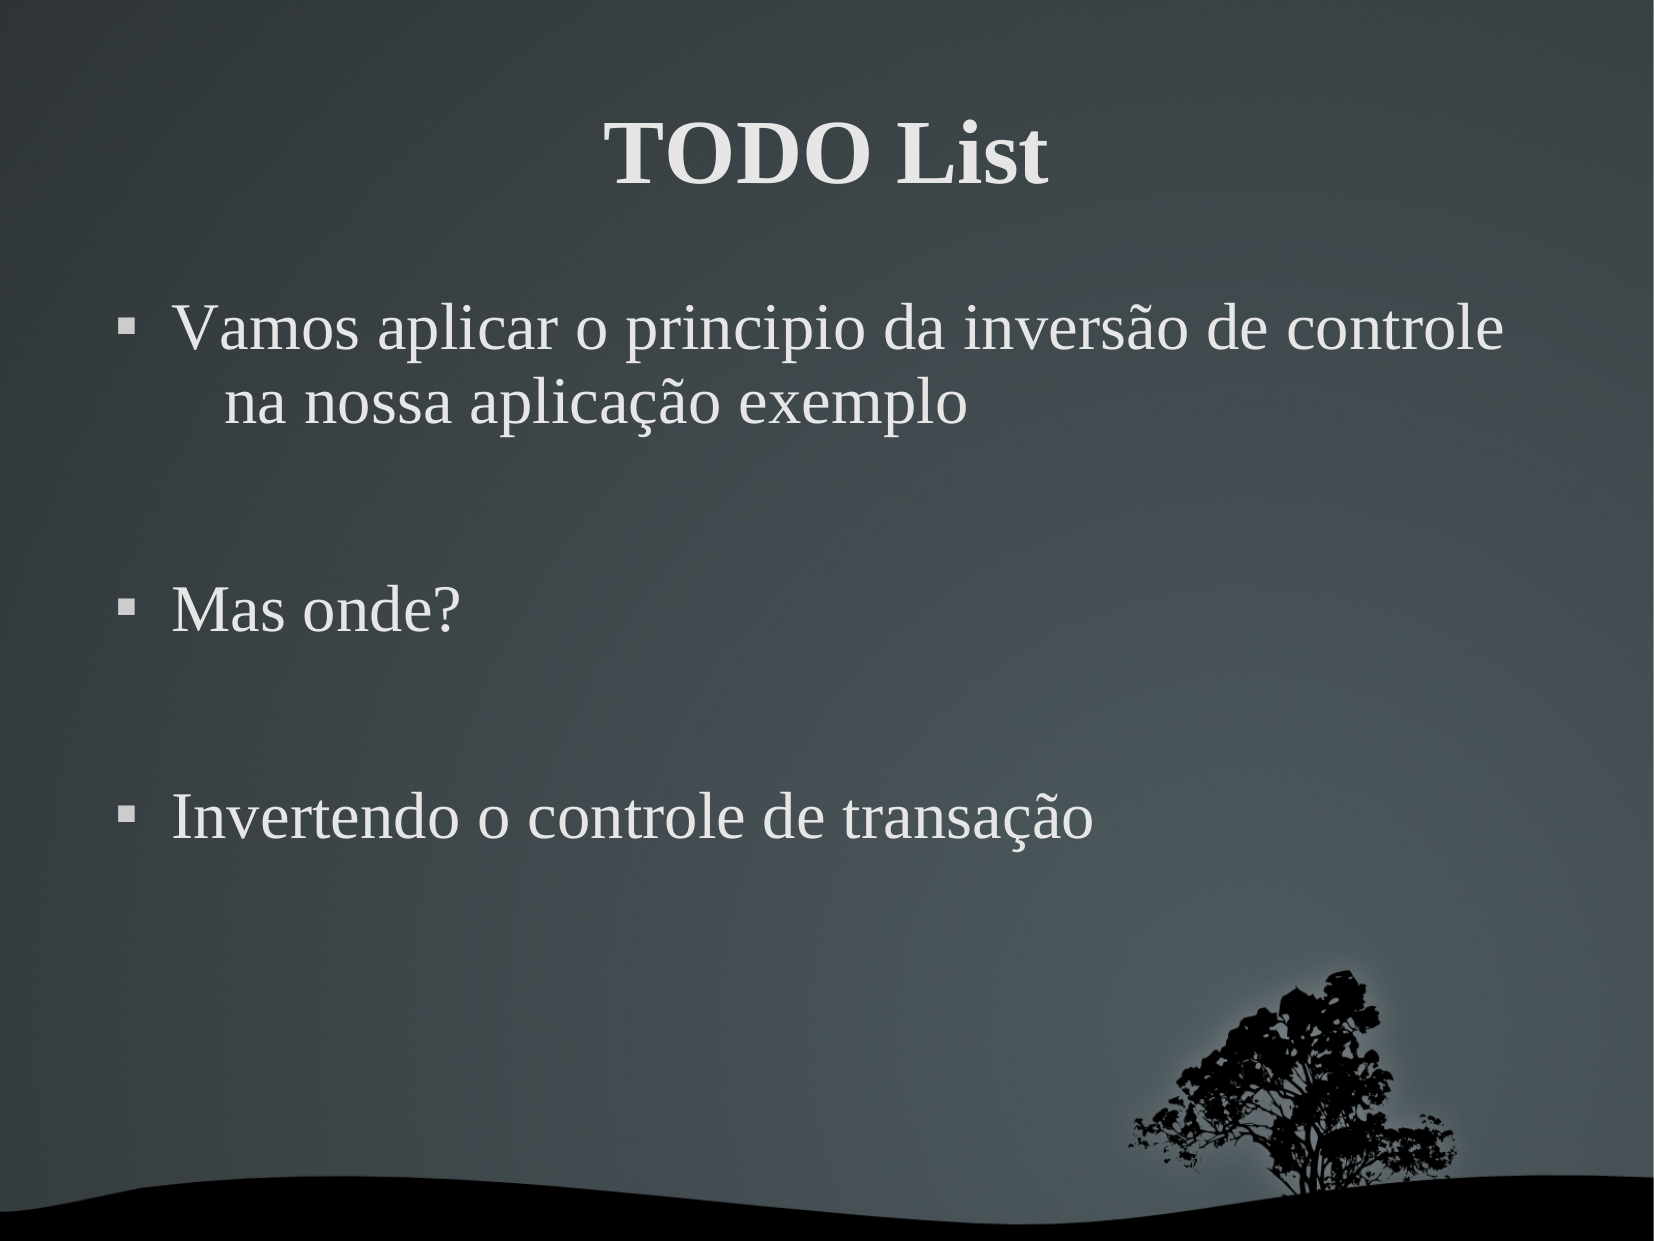

# TODO List
Vamos aplicar o principio da inversão de controle na nossa aplicação exemplo
Mas onde?
Invertendo o controle de transação